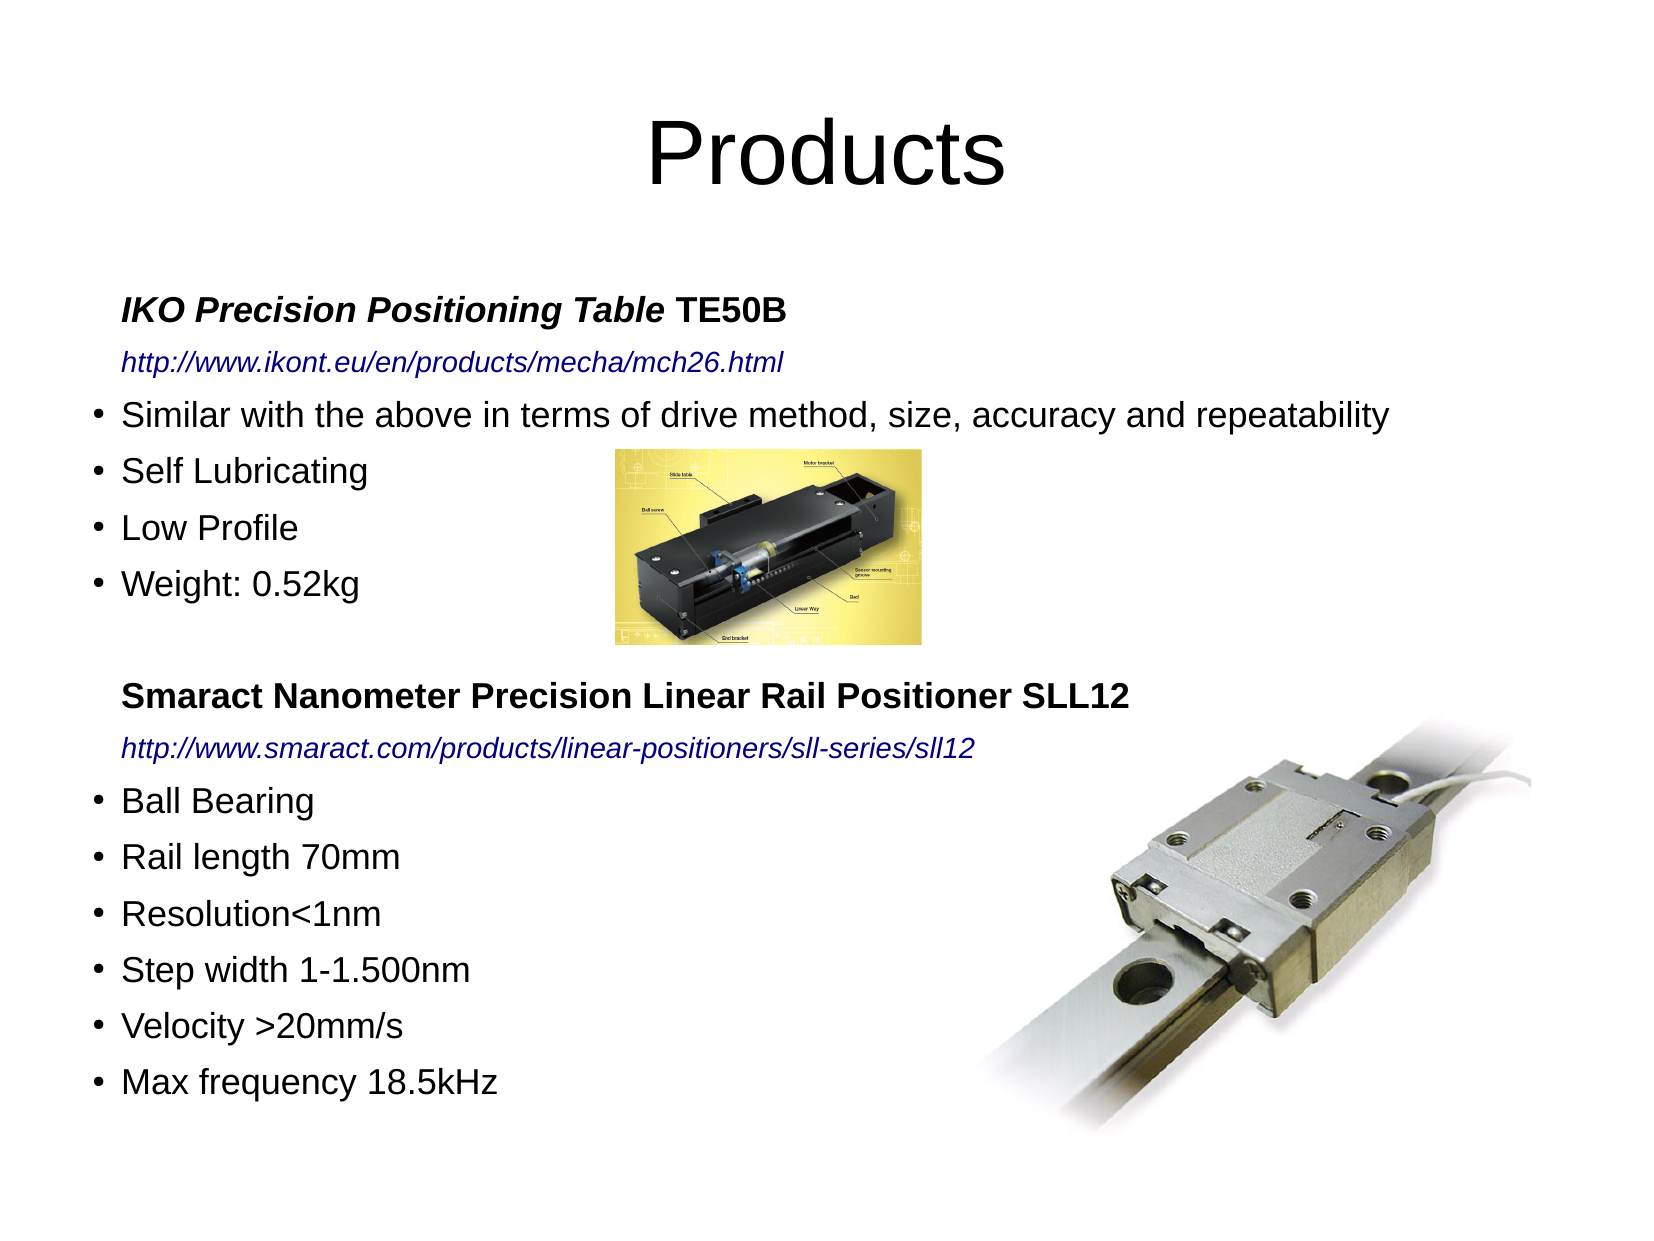

# Products
IKO Precision Positioning Table TE50B
http://www.ikont.eu/en/products/mecha/mch26.html
Similar with the above in terms of drive method, size, accuracy and repeatability
Self Lubricating
Low Profile
Weight: 0.52kg
Smaract Nanometer Precision Linear Rail Positioner SLL12
http://www.smaract.com/products/linear-positioners/sll-series/sll12
Ball Bearing
Rail length 70mm
Resolution<1nm
Step width 1-1.500nm
Velocity >20mm/s
Max frequency 18.5kHz